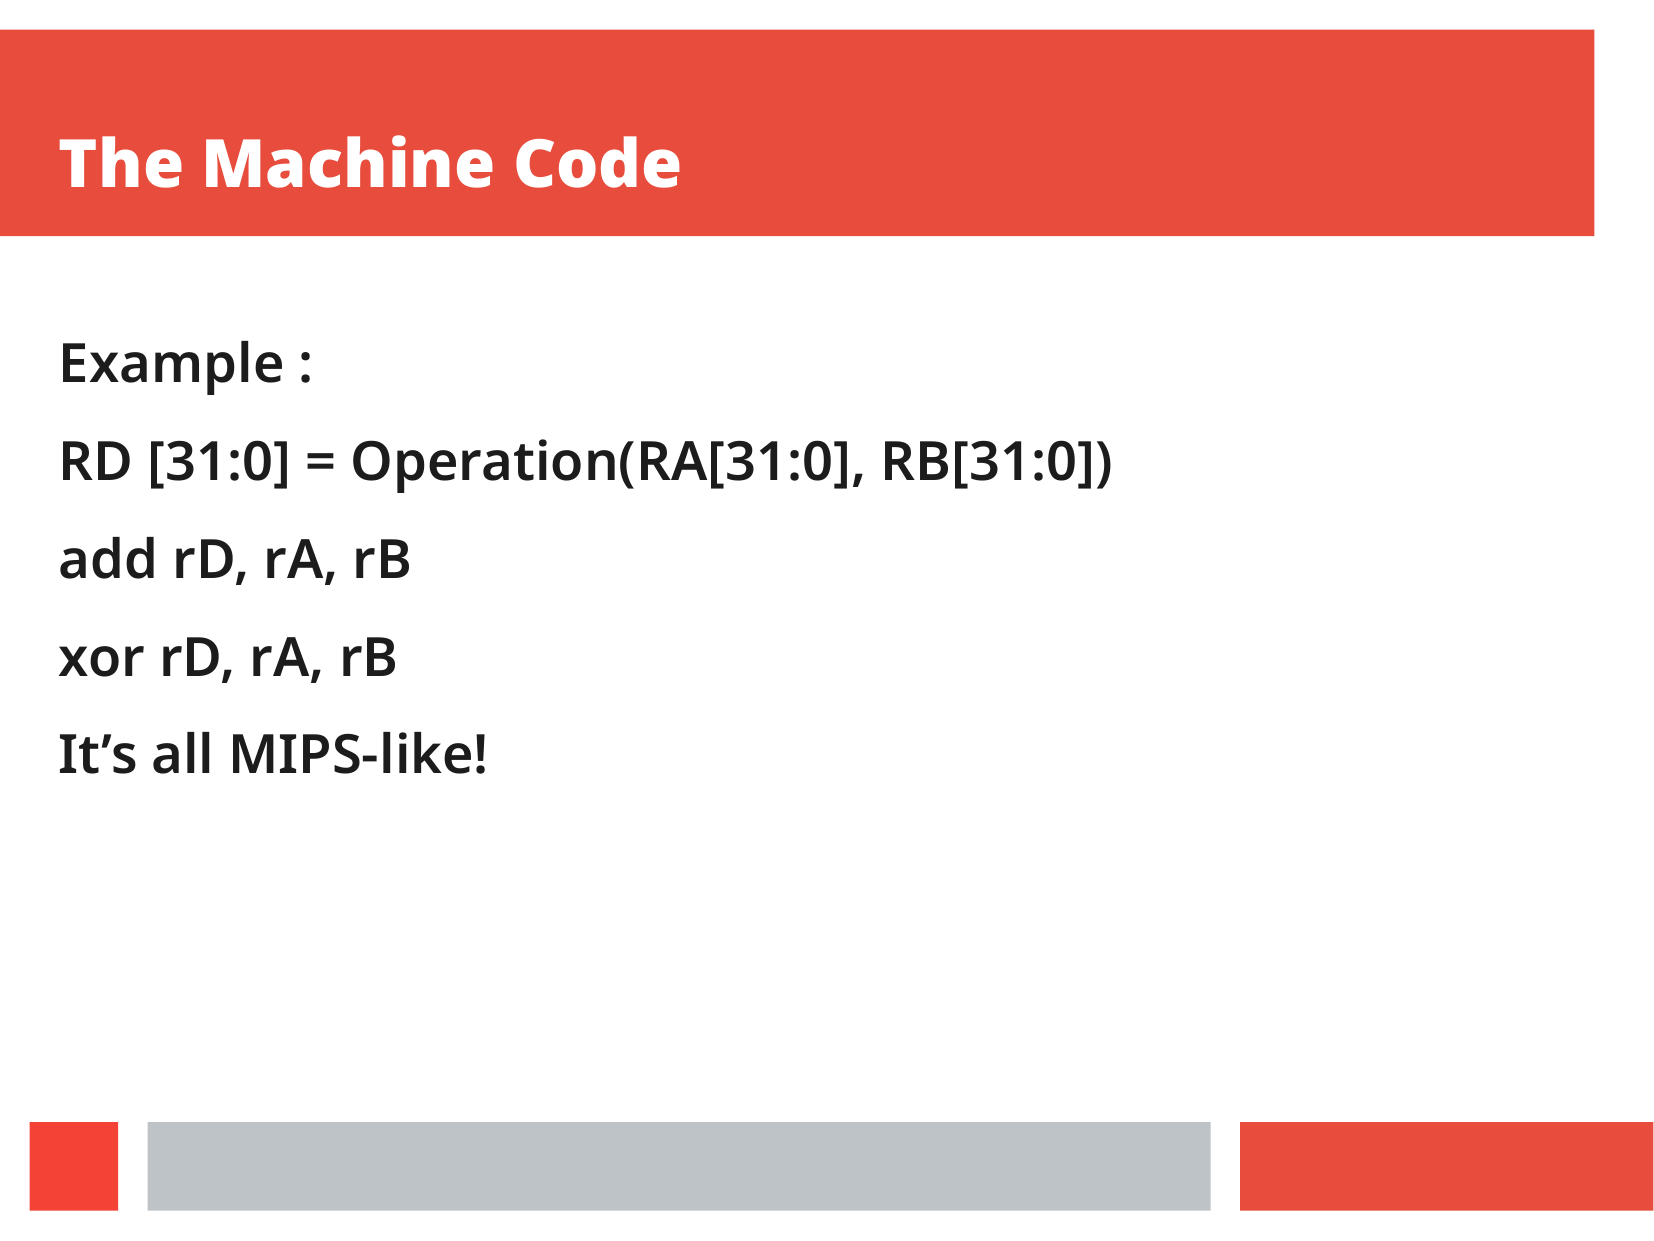

# The Machine Code
Example :
RD [31:0] = Operation(RA[31:0], RB[31:0])
add rD, rA, rB
xor rD, rA, rB
It’s all MIPS-like!